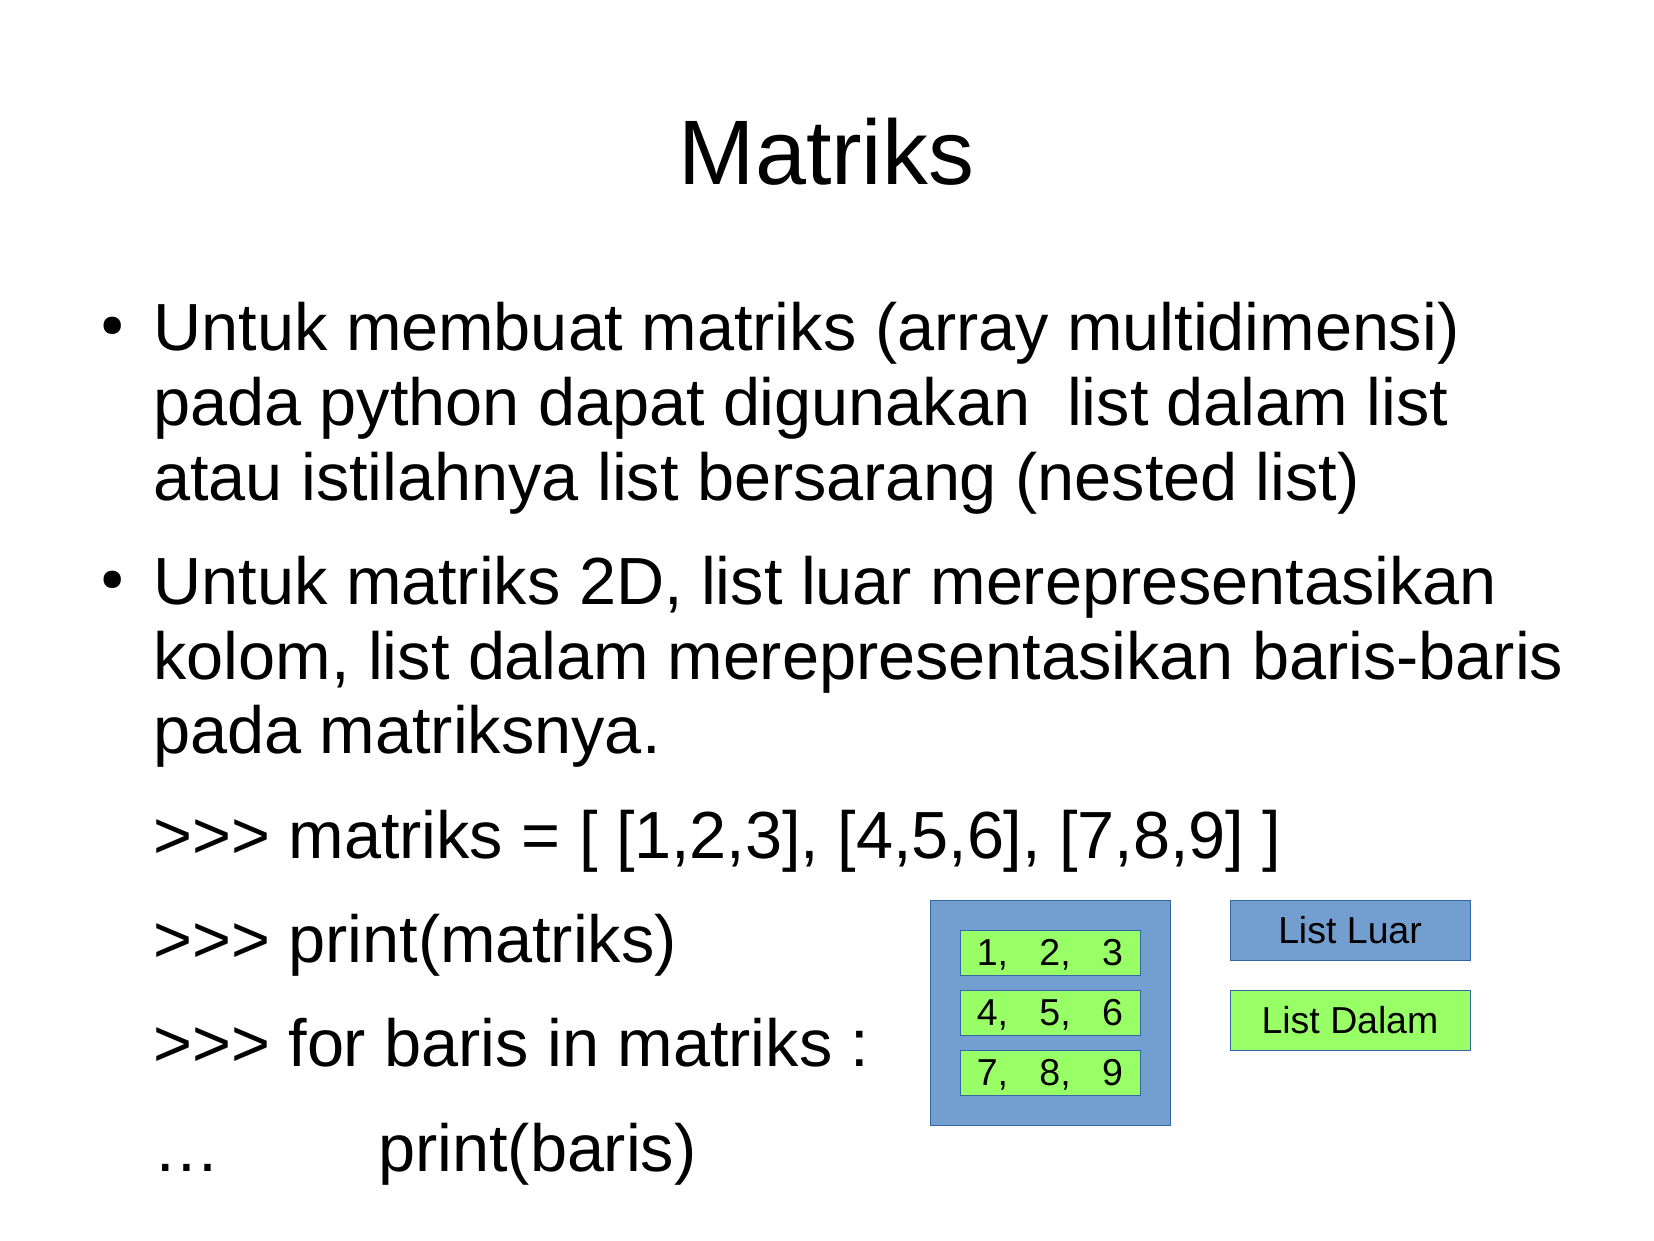

# Matriks
Untuk membuat matriks (array multidimensi) pada python dapat digunakan list dalam list atau istilahnya list bersarang (nested list)
Untuk matriks 2D, list luar merepresentasikan kolom, list dalam merepresentasikan baris-baris pada matriksnya.
>>> matriks = [ [1,2,3], [4,5,6], [7,8,9] ]
>>> print(matriks)
>>> for baris in matriks :
… 		print(baris)
1, 2, 3
4, 5, 6
7, 8, 9
List Luar
List Dalam